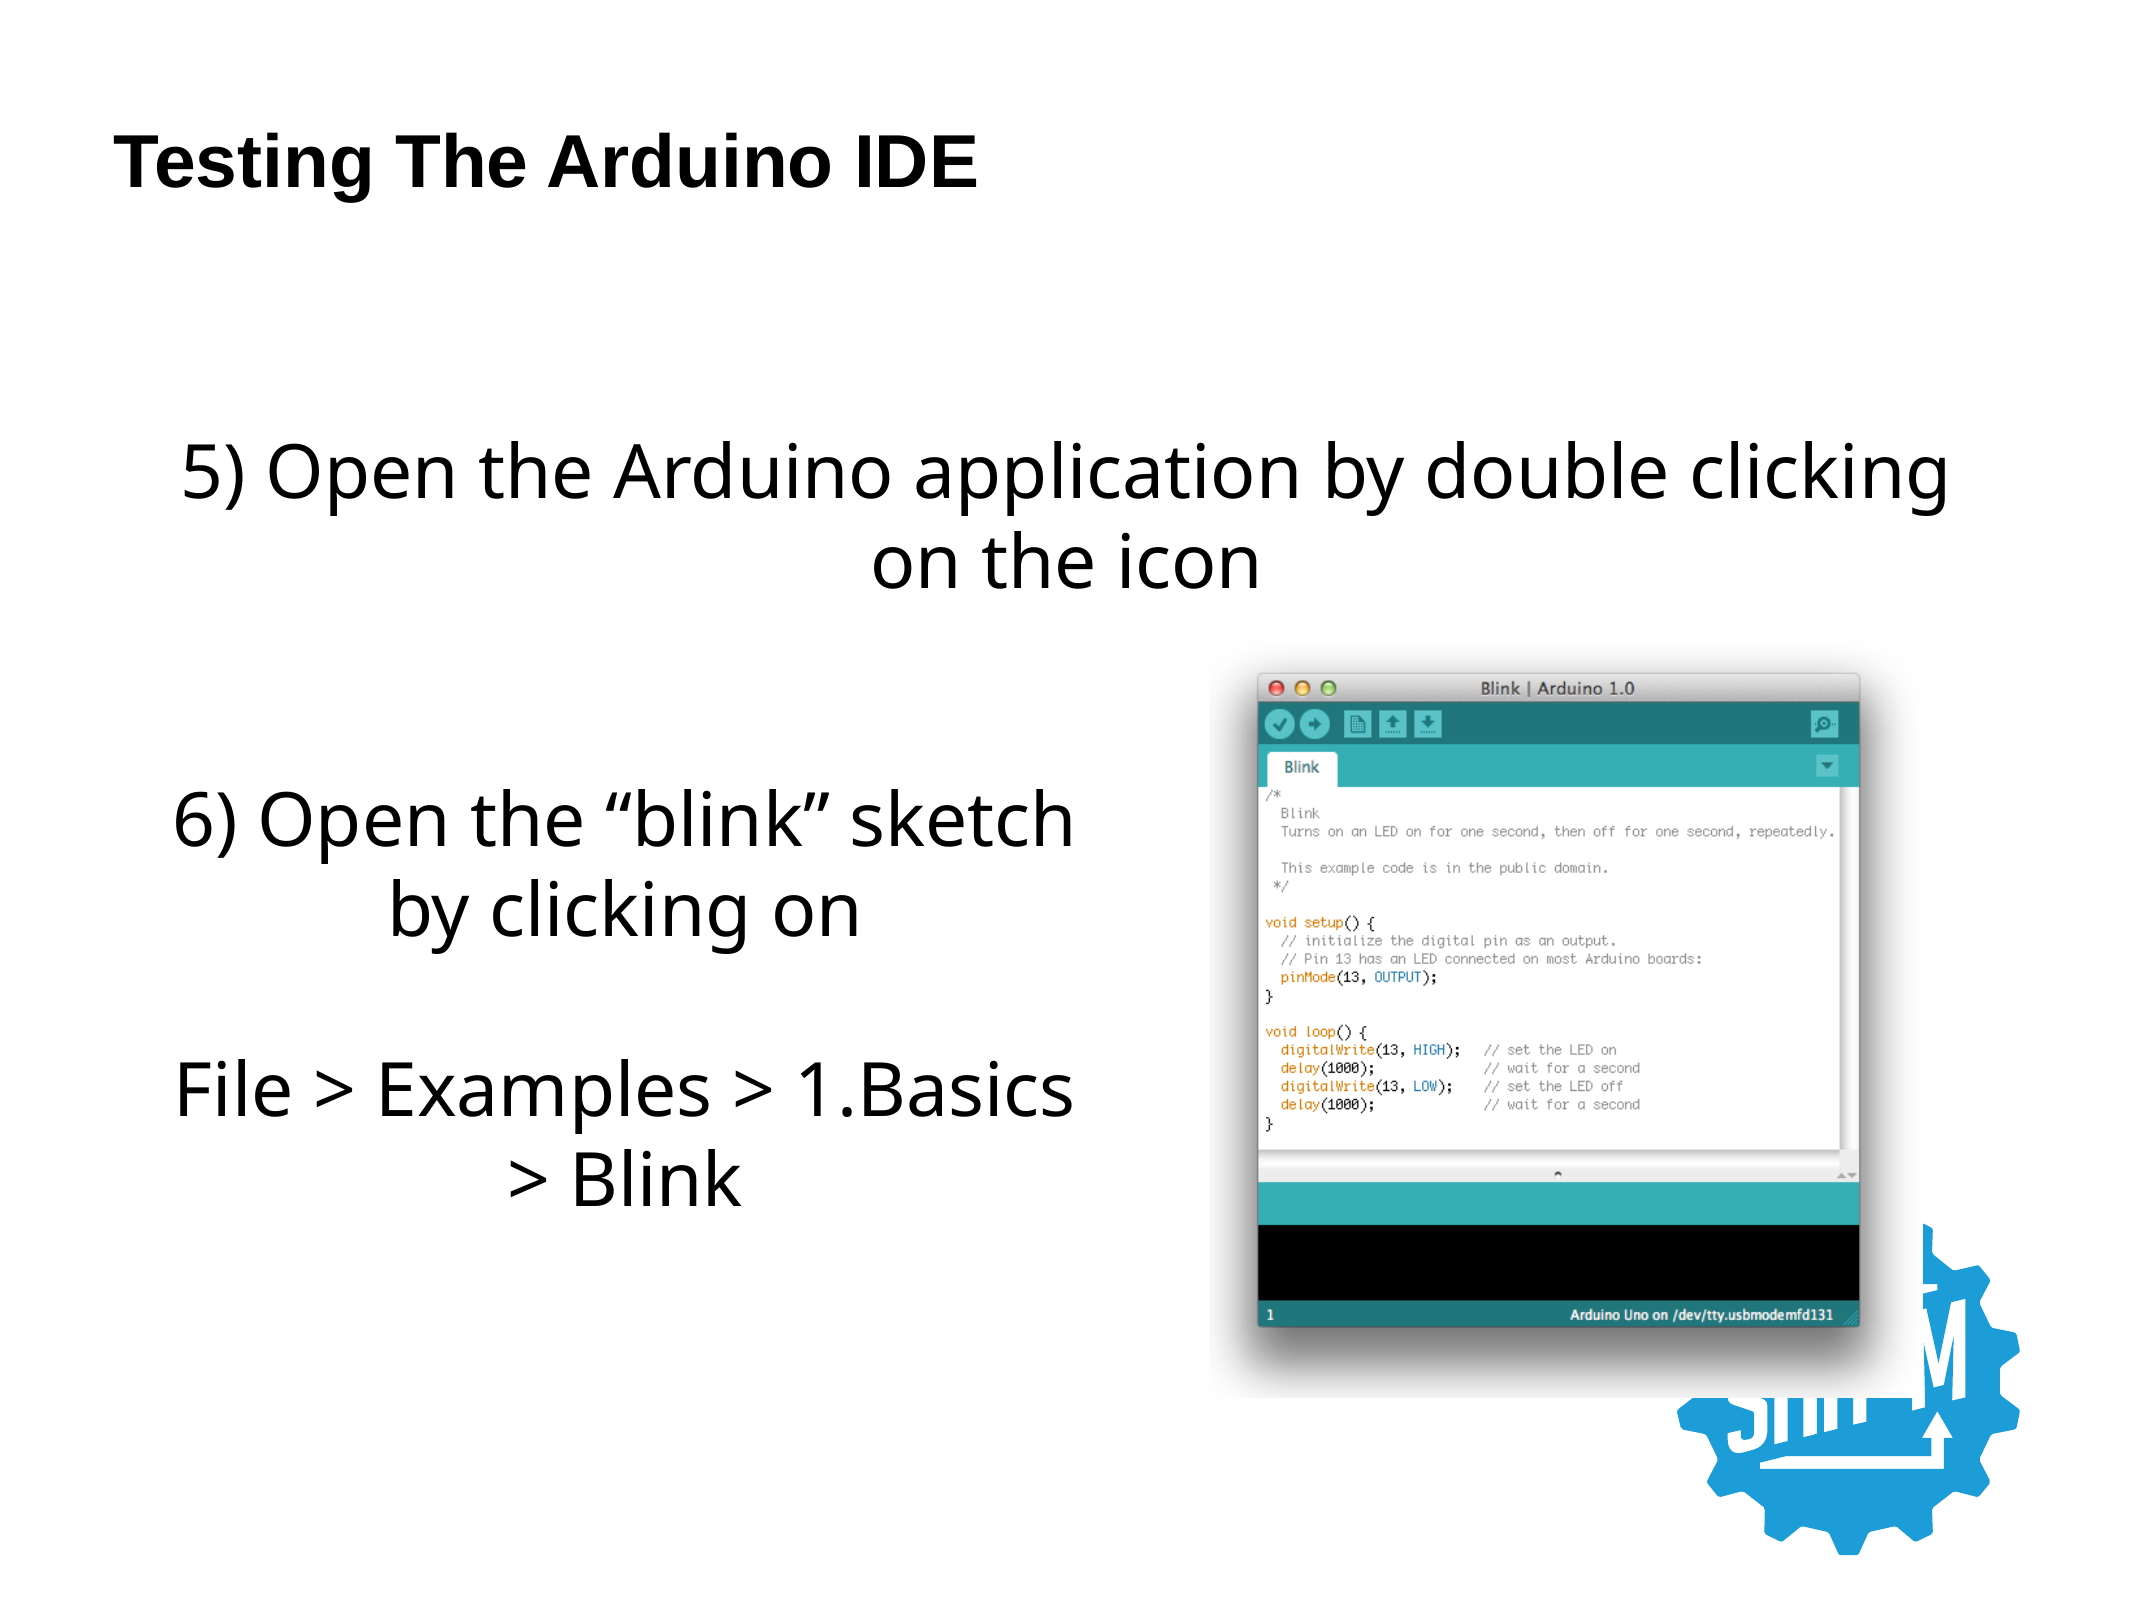

Testing The Arduino IDE
5) Open the Arduino application by double clicking on the icon
6) Open the “blink” sketch by clicking on
File > Examples > 1.Basics > Blink